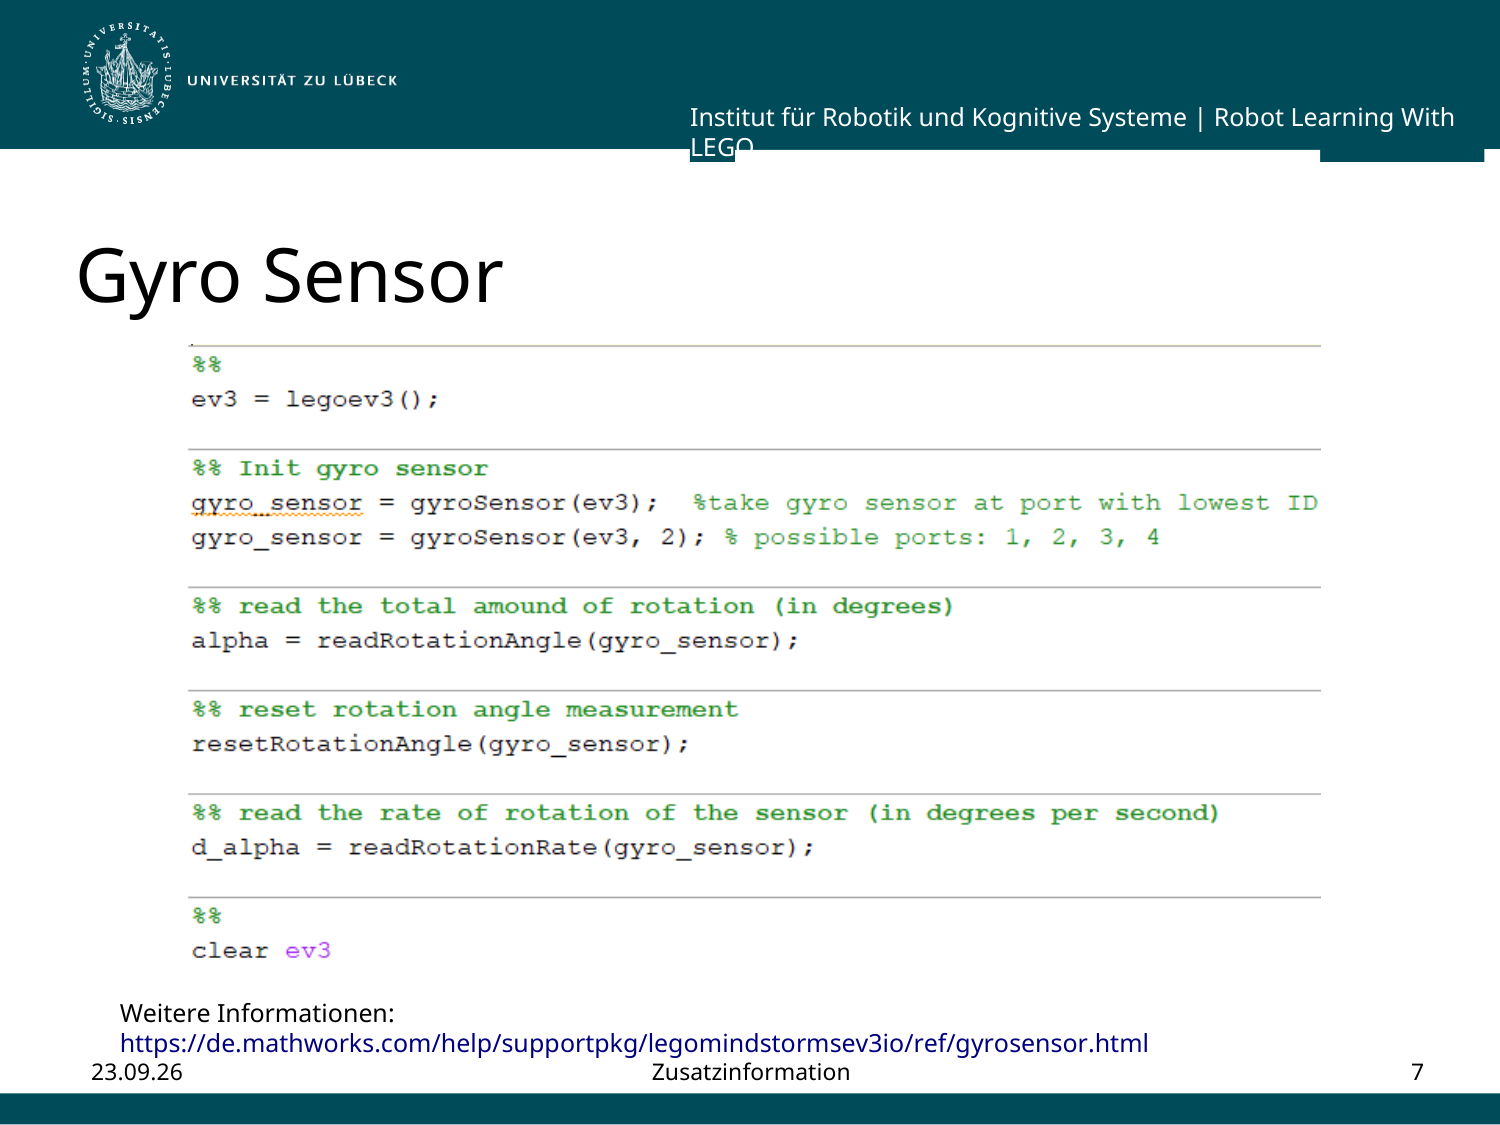

Institut für Robotik und Kognitive Systeme | Robot Learning With LEGO
# Gyro Sensor
Weitere Informationen: https://de.mathworks.com/help/supportpkg/legomindstormsev3io/ref/gyrosensor.html
Zusatzinformation